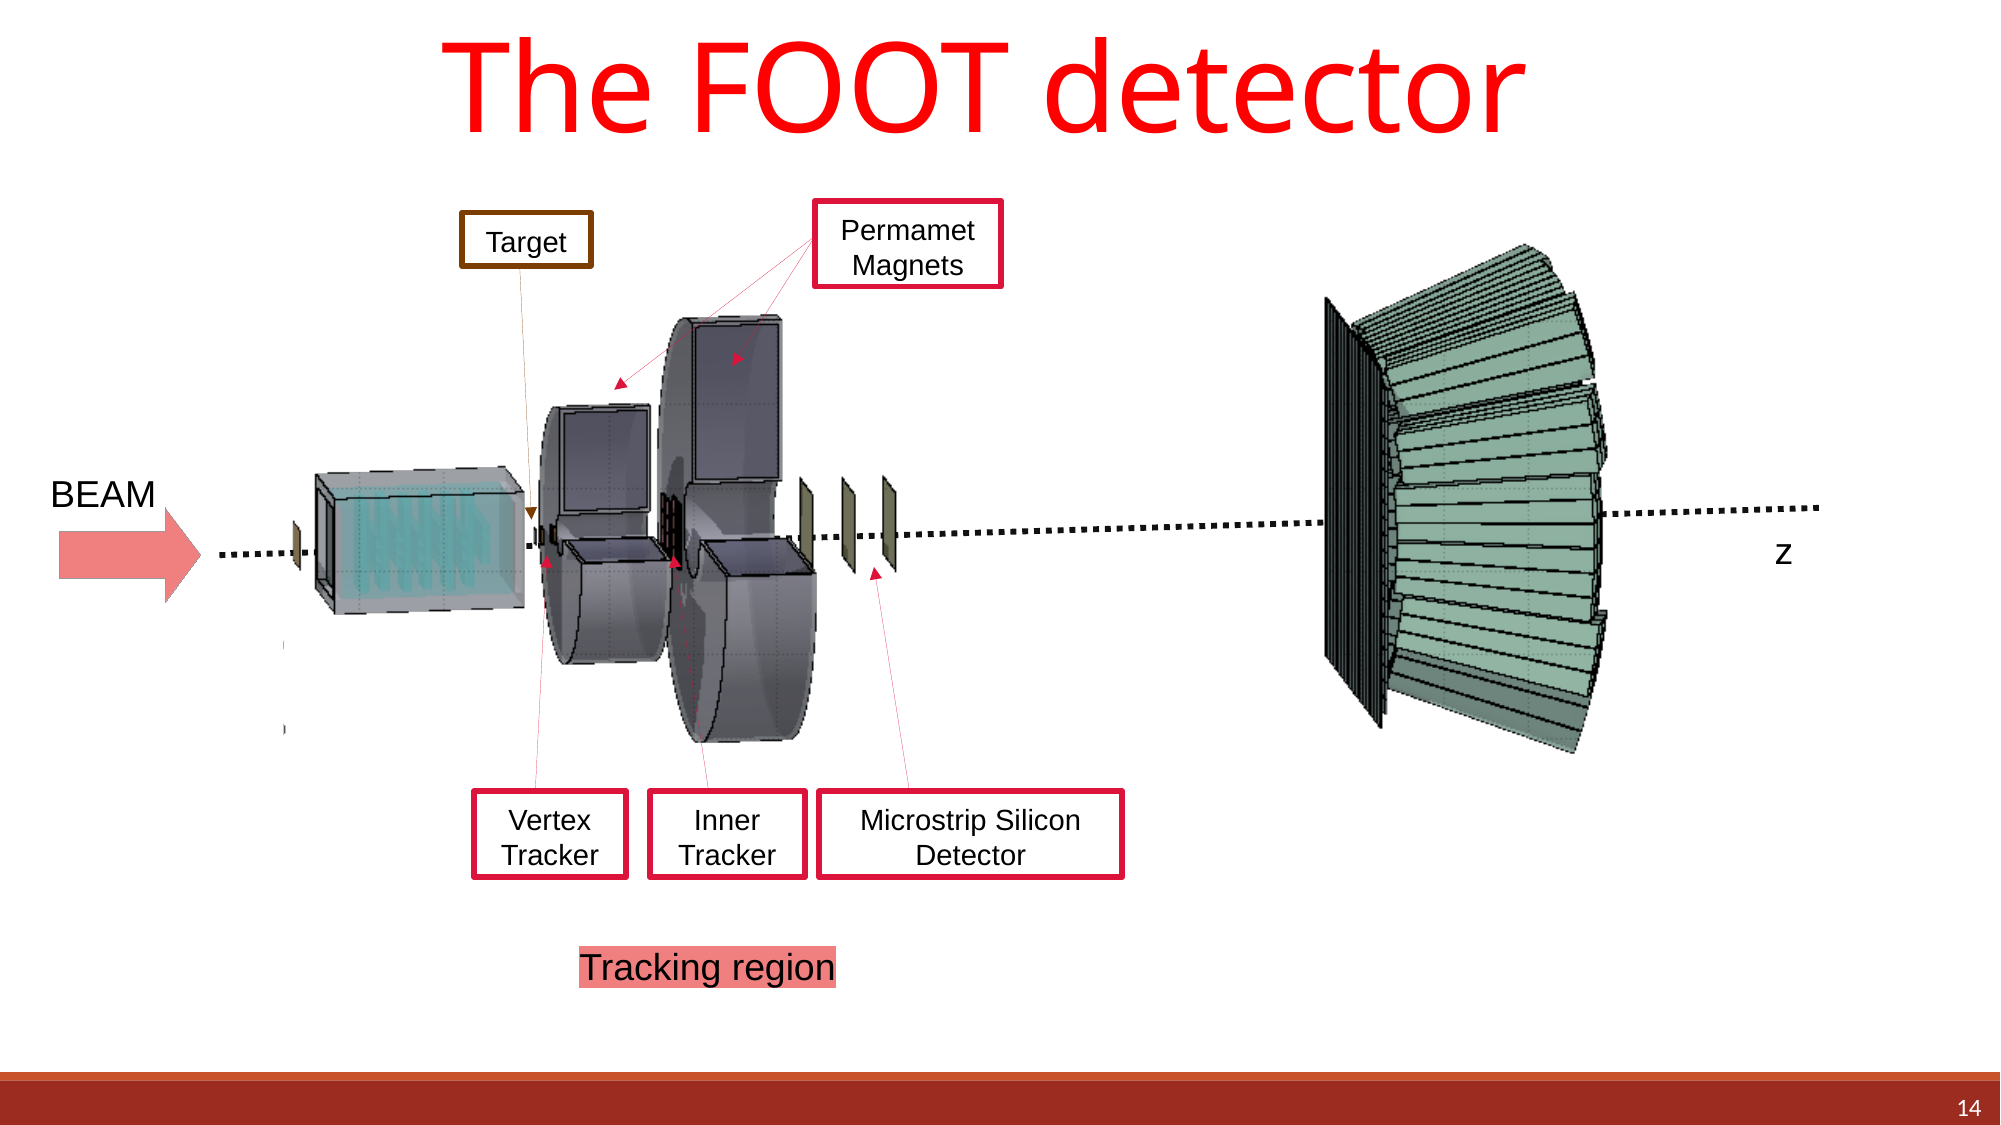

The FOOT detector
Permamet
Magnets
Target
BEAM
z
Vertex
Tracker
Inner
Tracker
Microstrip Silicon
Detector
Tracking region